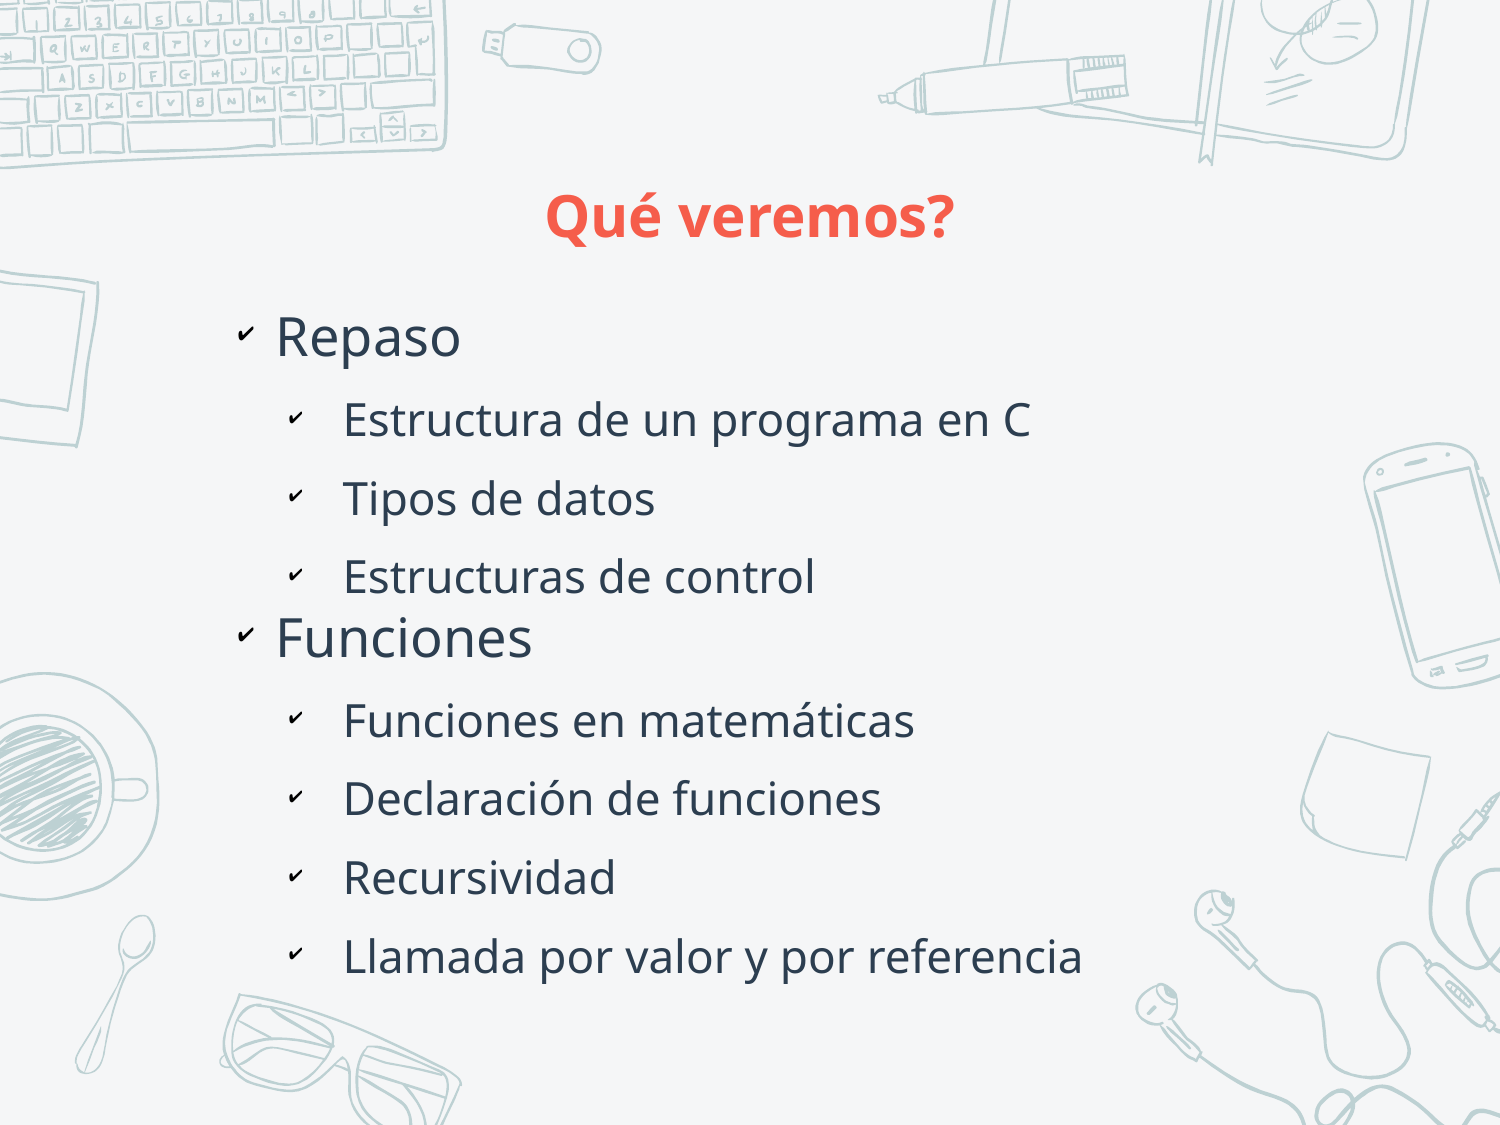

# Qué veremos?
Repaso
Estructura de un programa en C
Tipos de datos
Estructuras de control
Funciones
Funciones en matemáticas
Declaración de funciones
Recursividad
Llamada por valor y por referencia